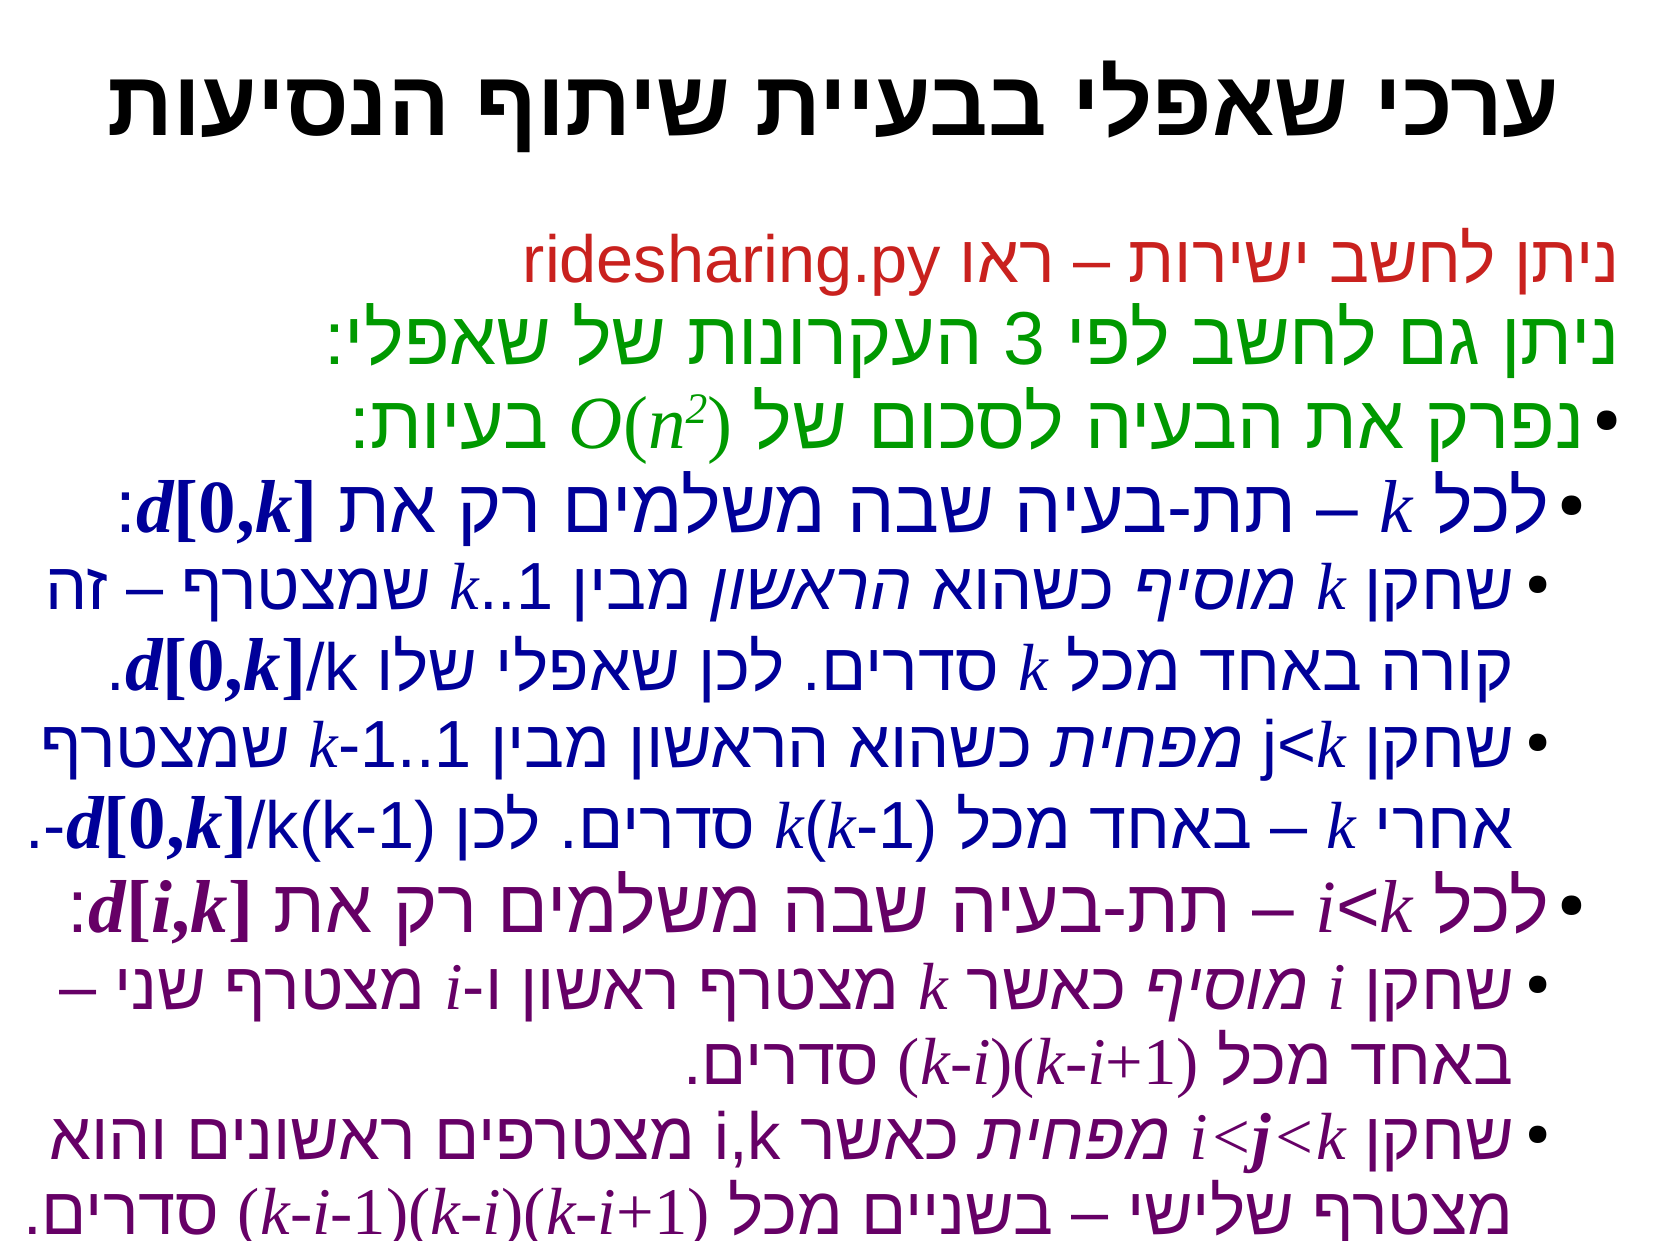

# ערכי שאפלי בבעיית שיתוף הנסיעות
ניתן לחשב ישירות – ראו ridesharing.py
ניתן גם לחשב לפי 3 העקרונות של שאפלי:
נפרק את הבעיה לסכום של O(n2) בעיות:
לכל k – תת-בעיה שבה משלמים רק את d[0,k]:
שחקן k מוסיף כשהוא הראשון מבין 1..k שמצטרף – זה קורה באחד מכל k סדרים. לכן שאפלי שלו d[0,k]/k.
שחקן j<k מפחית כשהוא הראשון מבין 1..k-1 שמצטרף אחרי k – באחד מכל k(k-1) סדרים. לכן d[0,k]/k(k-1)-.
לכל i<k – תת-בעיה שבה משלמים רק את d[i,k]:
שחקן i מוסיף כאשר k מצטרף ראשון ו-i מצטרף שני – באחד מכל (k-i+1)(k-i) סדרים.
שחקן i<j<k מפחית כאשר i,k מצטרפים ראשונים והוא מצטרף שלישי – בשניים מכל (k-i+1)(k-i)(k-i-1) סדרים.